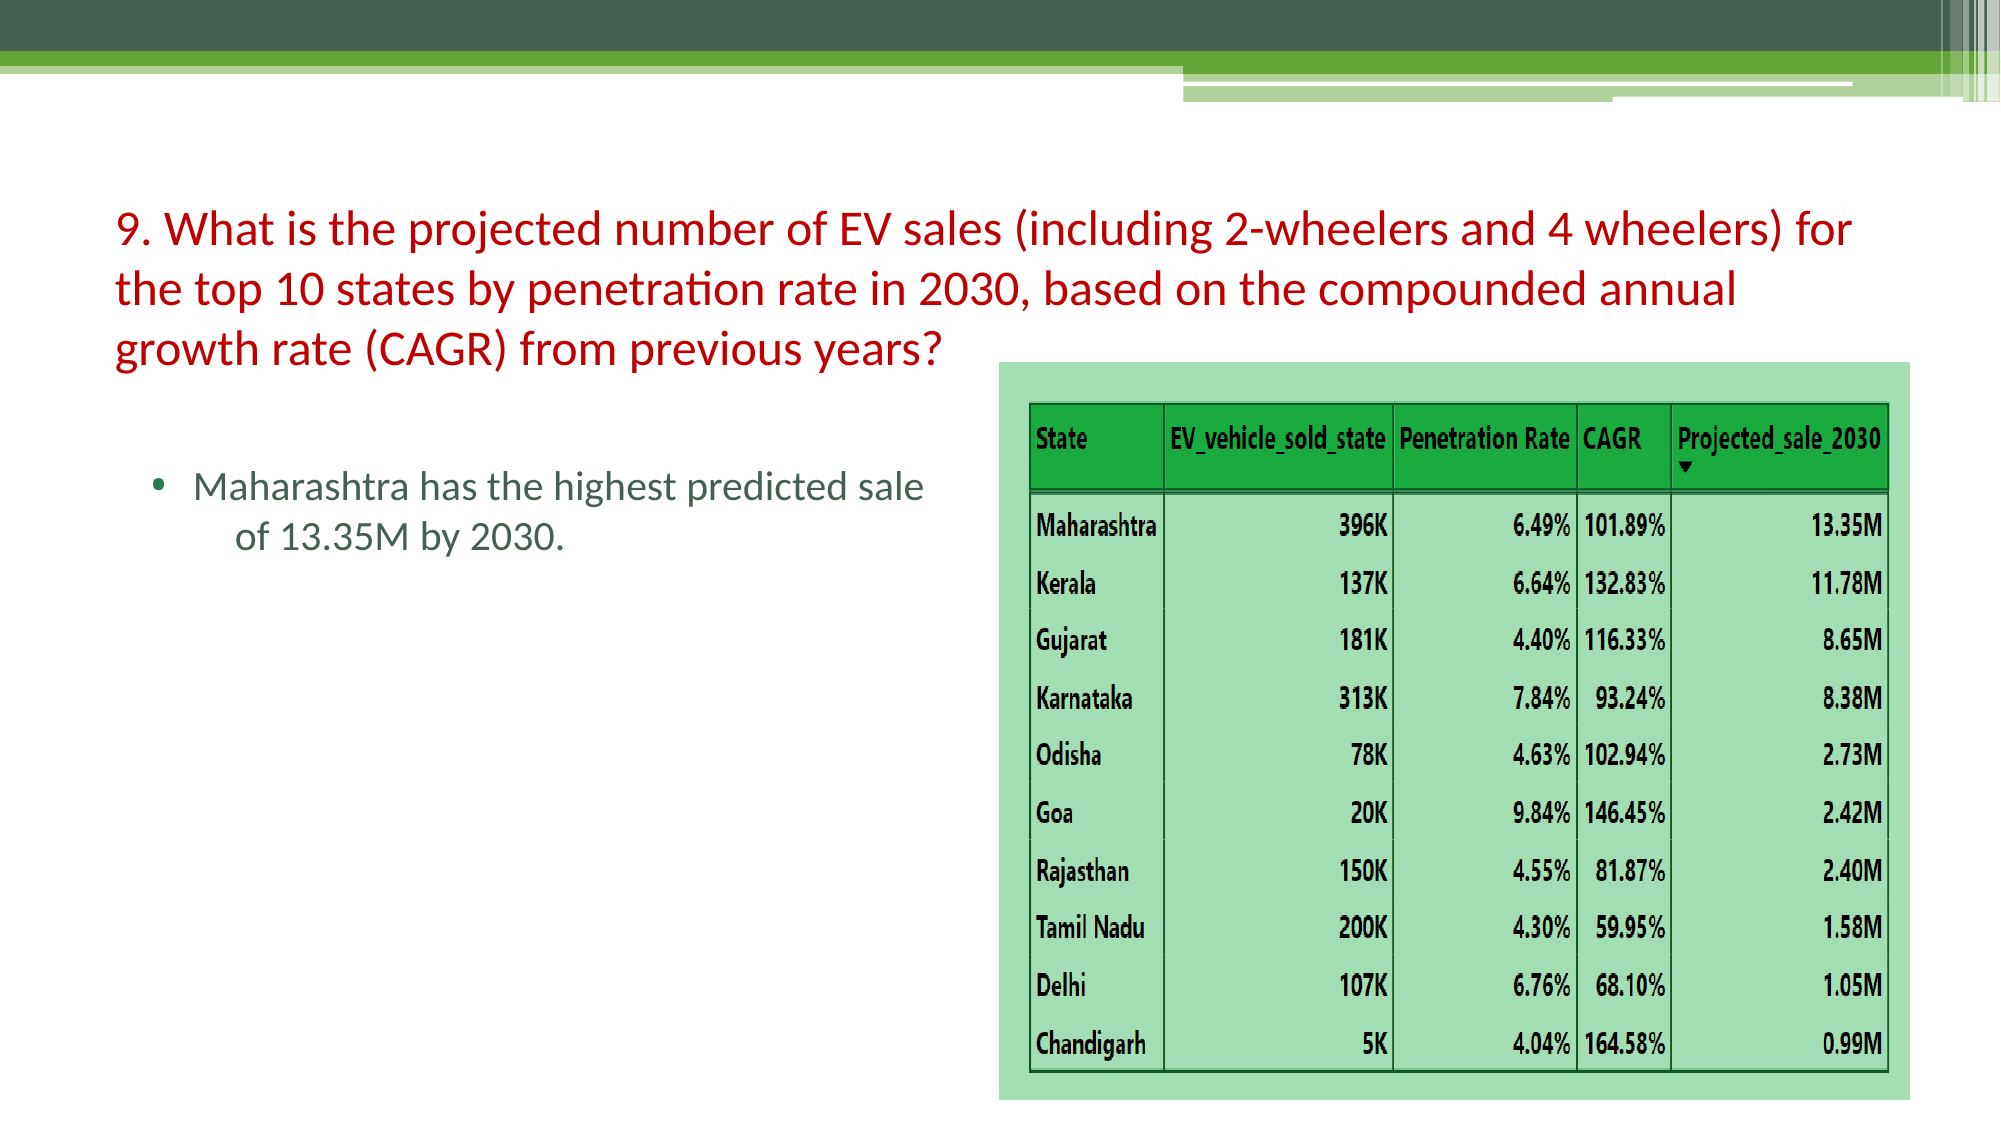

# 9. What is the projected number of EV sales (including 2-wheelers and 4 wheelers) for the top 10 states by penetration rate in 2030, based on the compounded annual growth rate (CAGR) from previous years?
Maharashtra has the highest predicted sale of 13.35M by 2030.